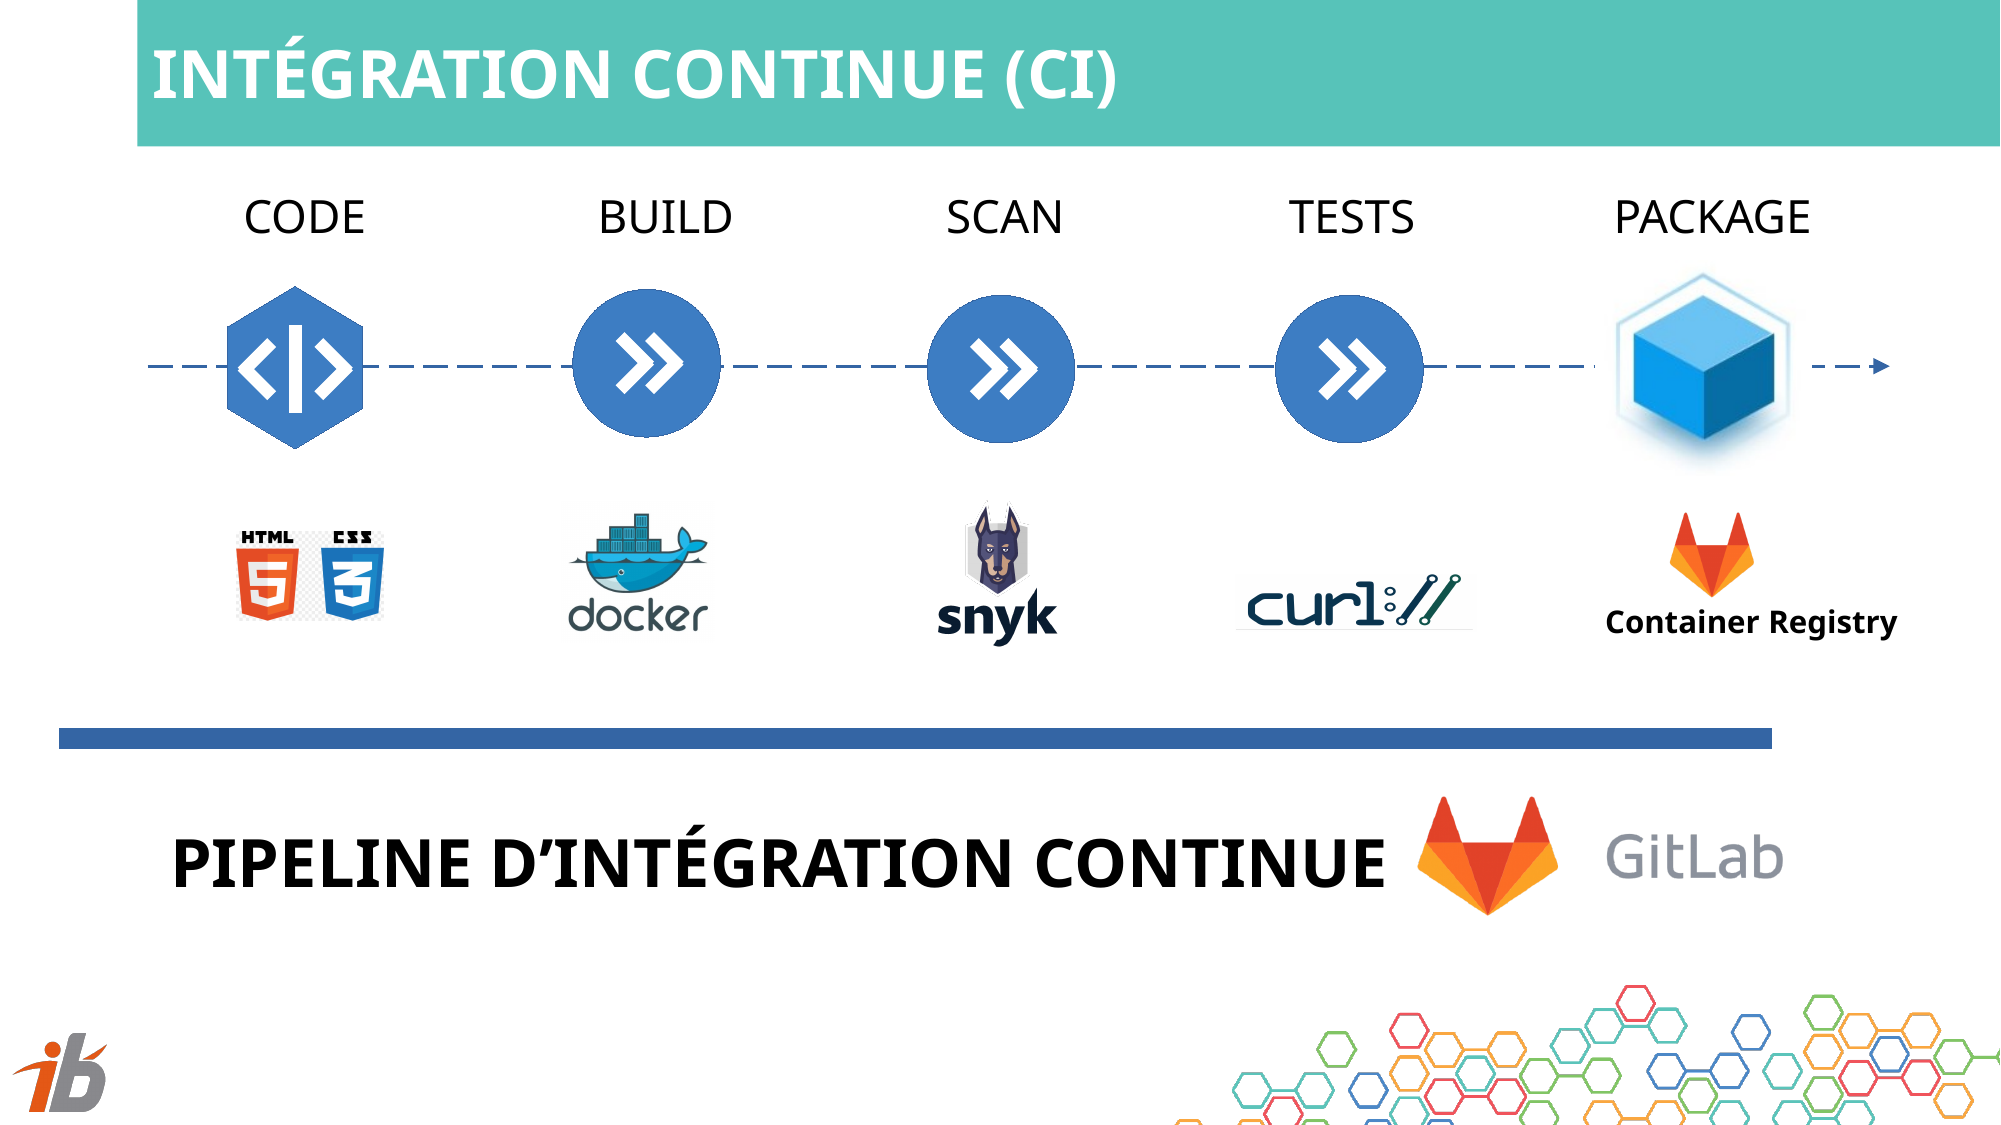

# INTÉGRATION CONTINUE (CI)
CODE
BUILD
SCAN
TESTS
PACKAGE
Container Registry
 PIPELINE D’INTÉGRATION CONTINUE